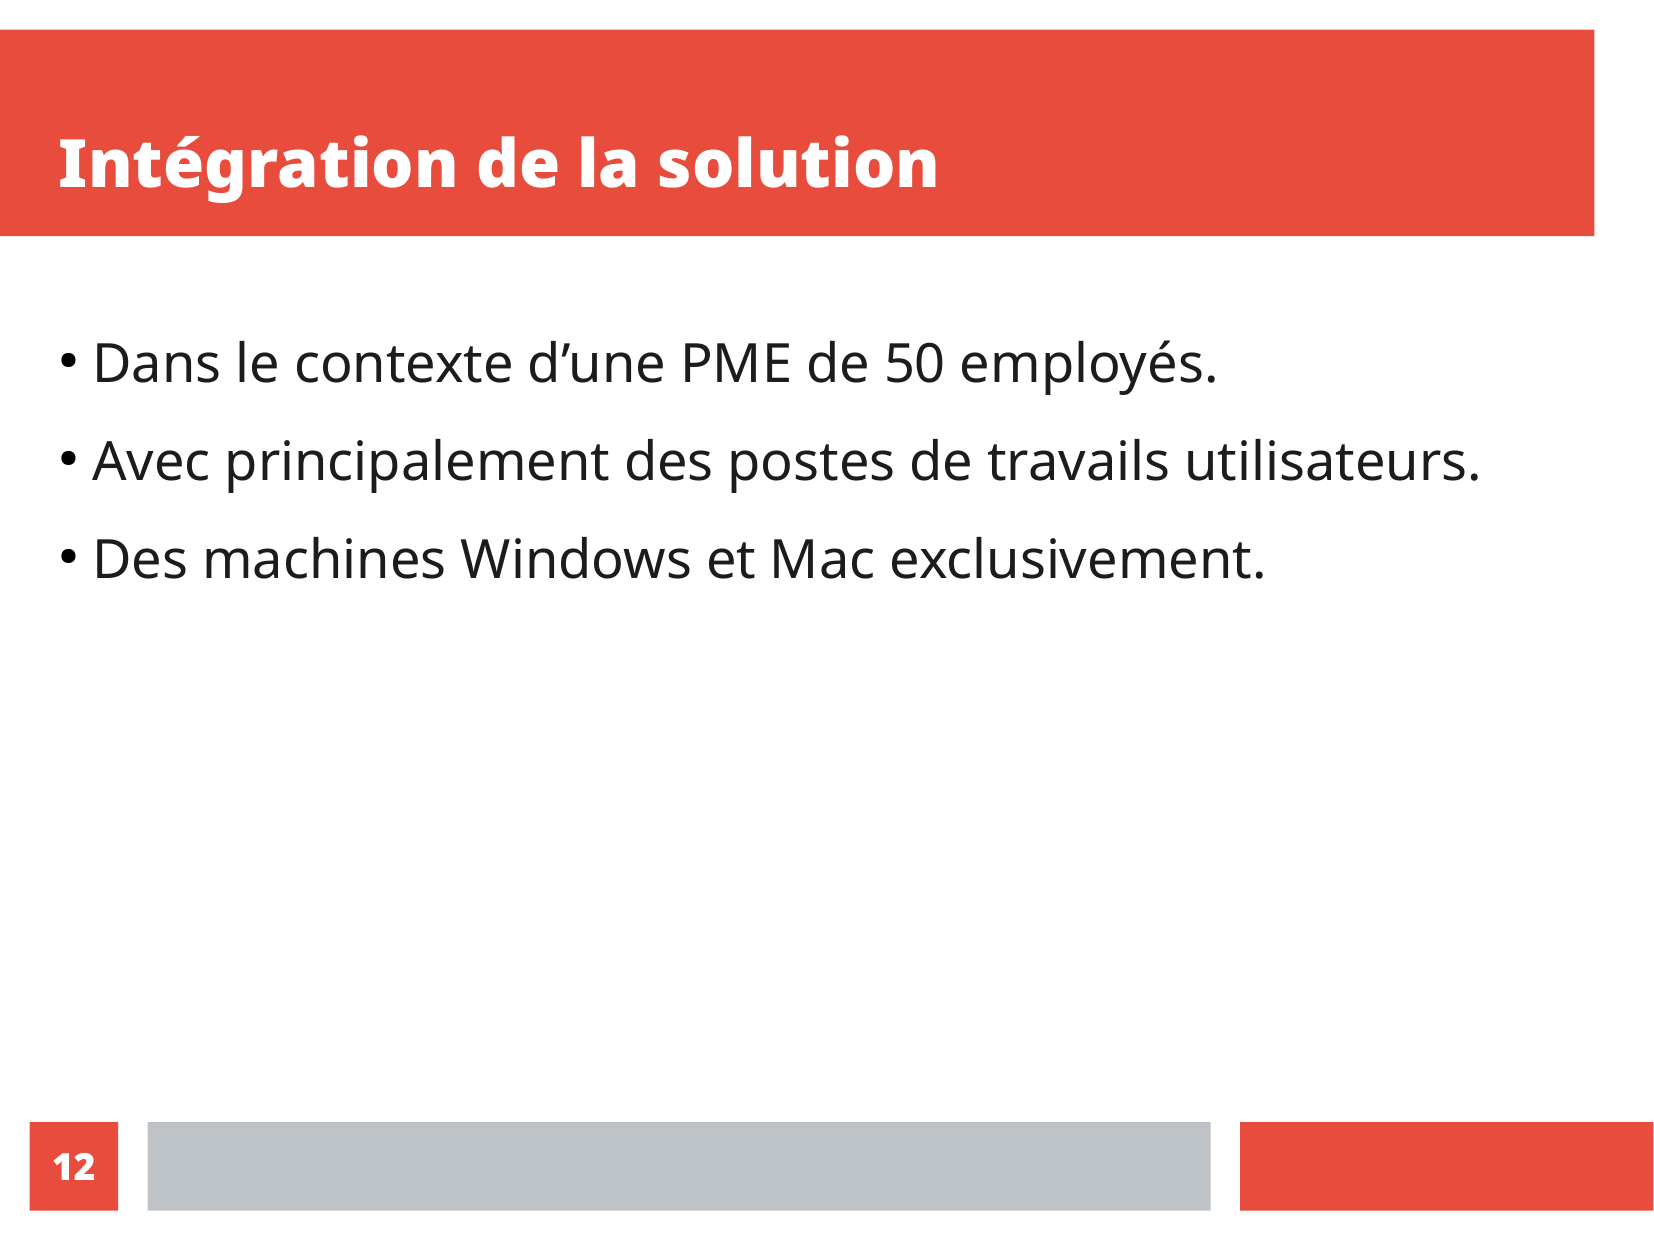

# Intégration de la solution
 Dans le contexte d’une PME de 50 employés.
 Avec principalement des postes de travails utilisateurs.
 Des machines Windows et Mac exclusivement.
12